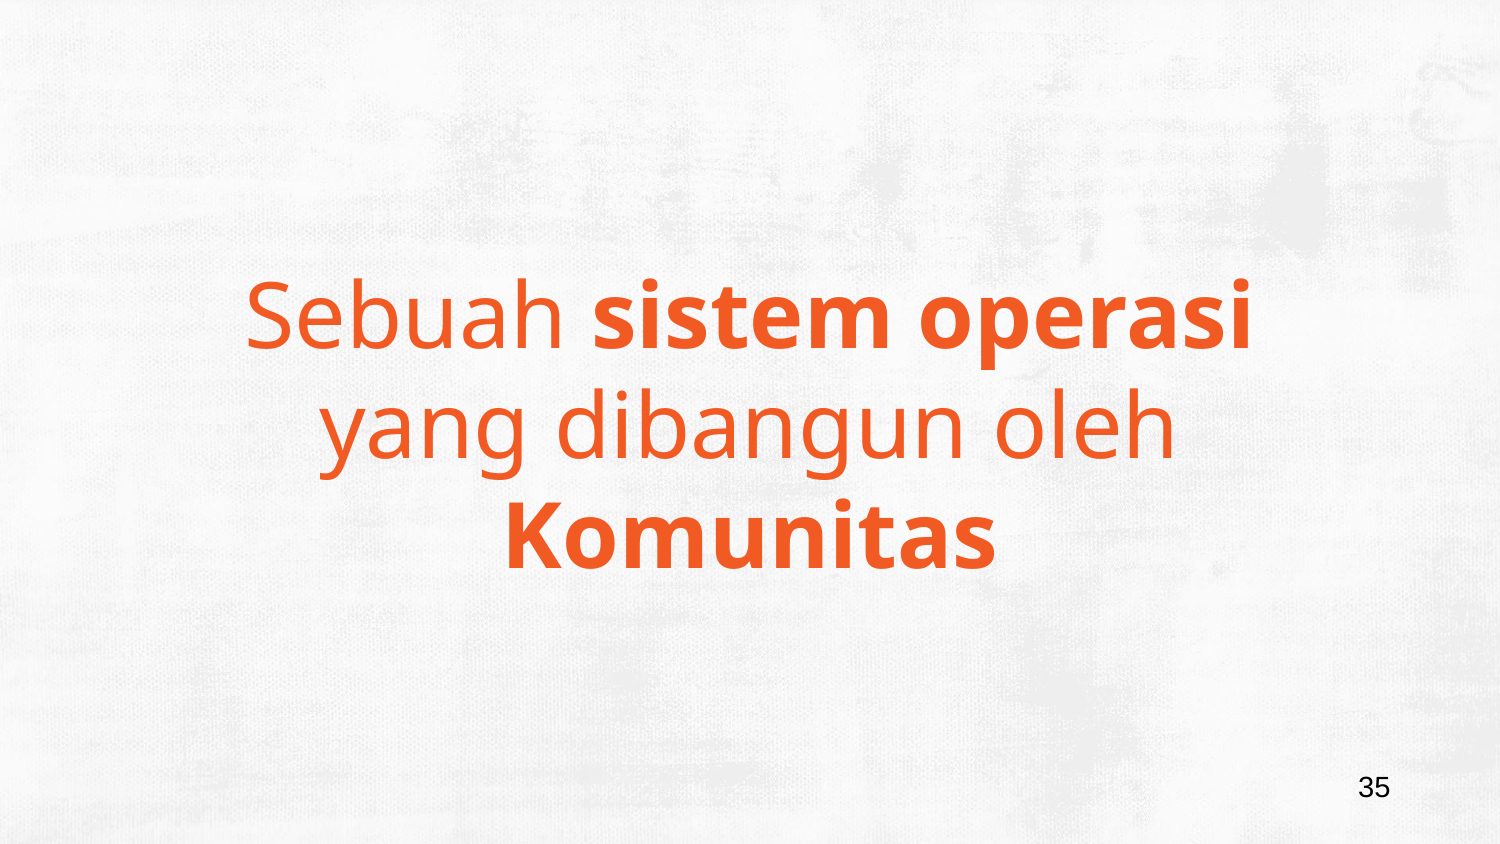

# Sebuah sistem operasi yang dibangun oleh Komunitas